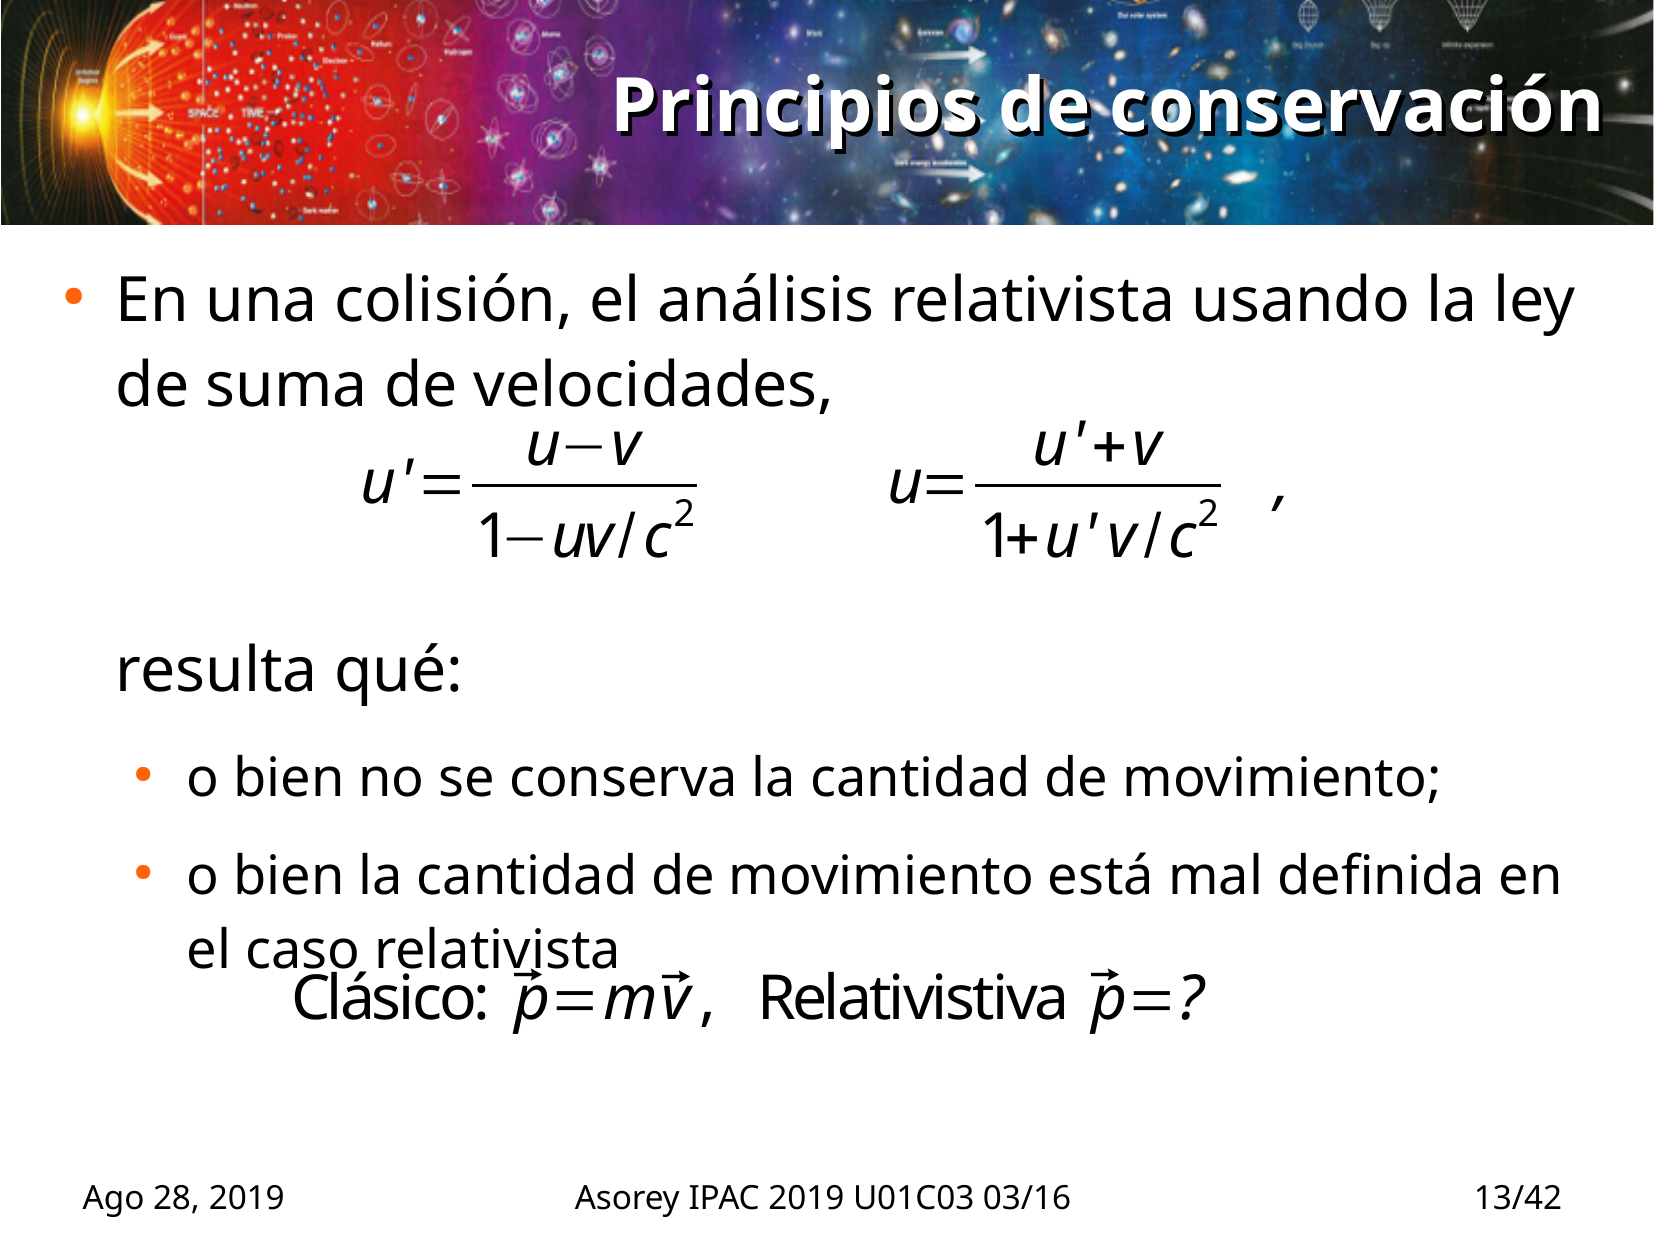

# Principios de conservación
En una colisión, el análisis relativista usando la ley de suma de velocidades,
resulta qué:
o bien no se conserva la cantidad de movimiento;
o bien la cantidad de movimiento está mal definida en el caso relativista
Ago 28, 2019
Asorey IPAC 2019 U01C03 03/16
13